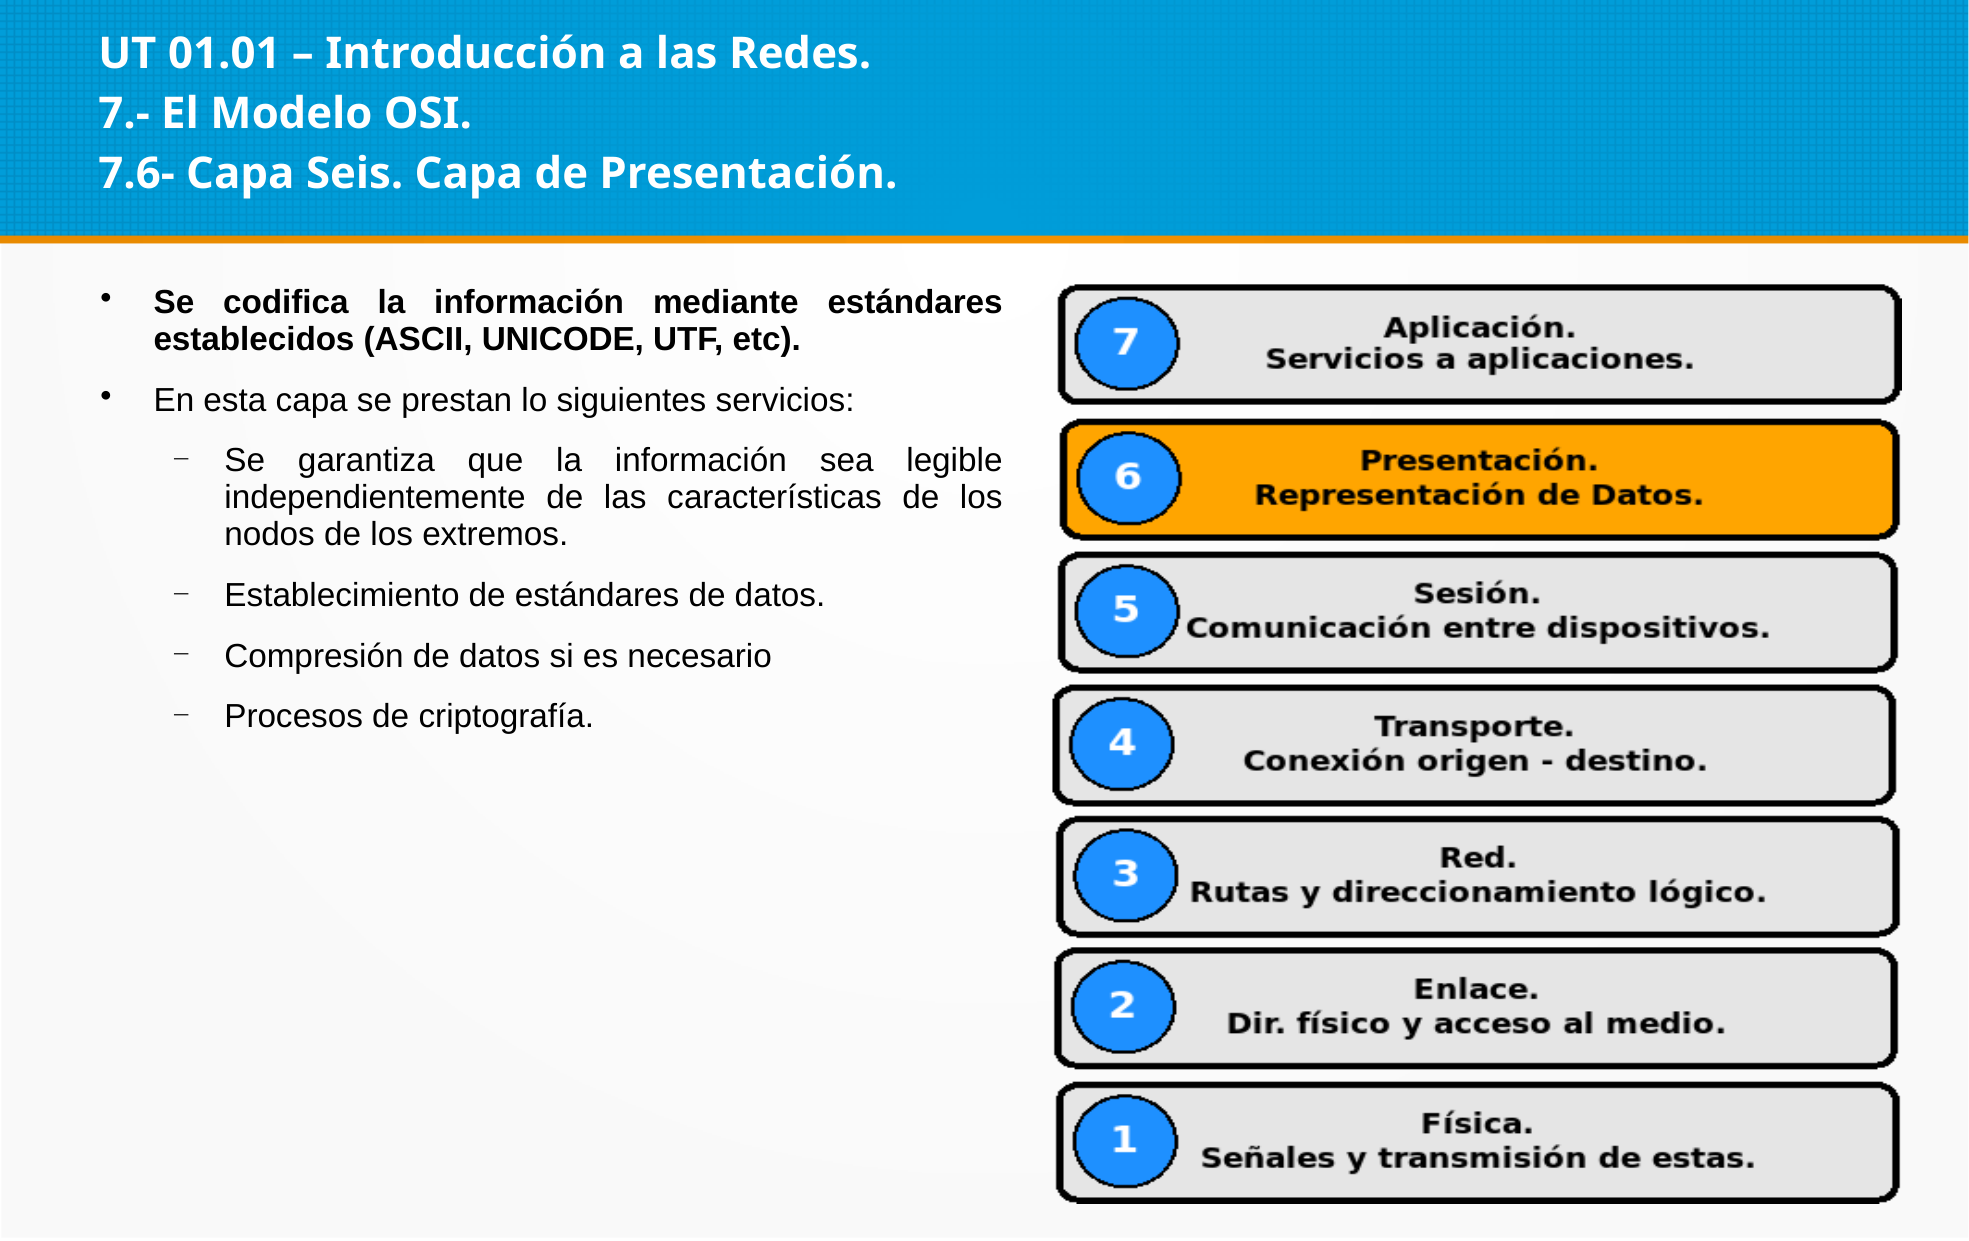

# UT 01.01 – Introducción a las Redes. 7.- El Modelo OSI. 7.6- Capa Seis. Capa de Presentación.
Se codifica la información mediante estándares establecidos (ASCII, UNICODE, UTF, etc).
En esta capa se prestan lo siguientes servicios:
Se garantiza que la información sea legible independientemente de las características de los nodos de los extremos.
Establecimiento de estándares de datos.
Compresión de datos si es necesario
Procesos de criptografía.